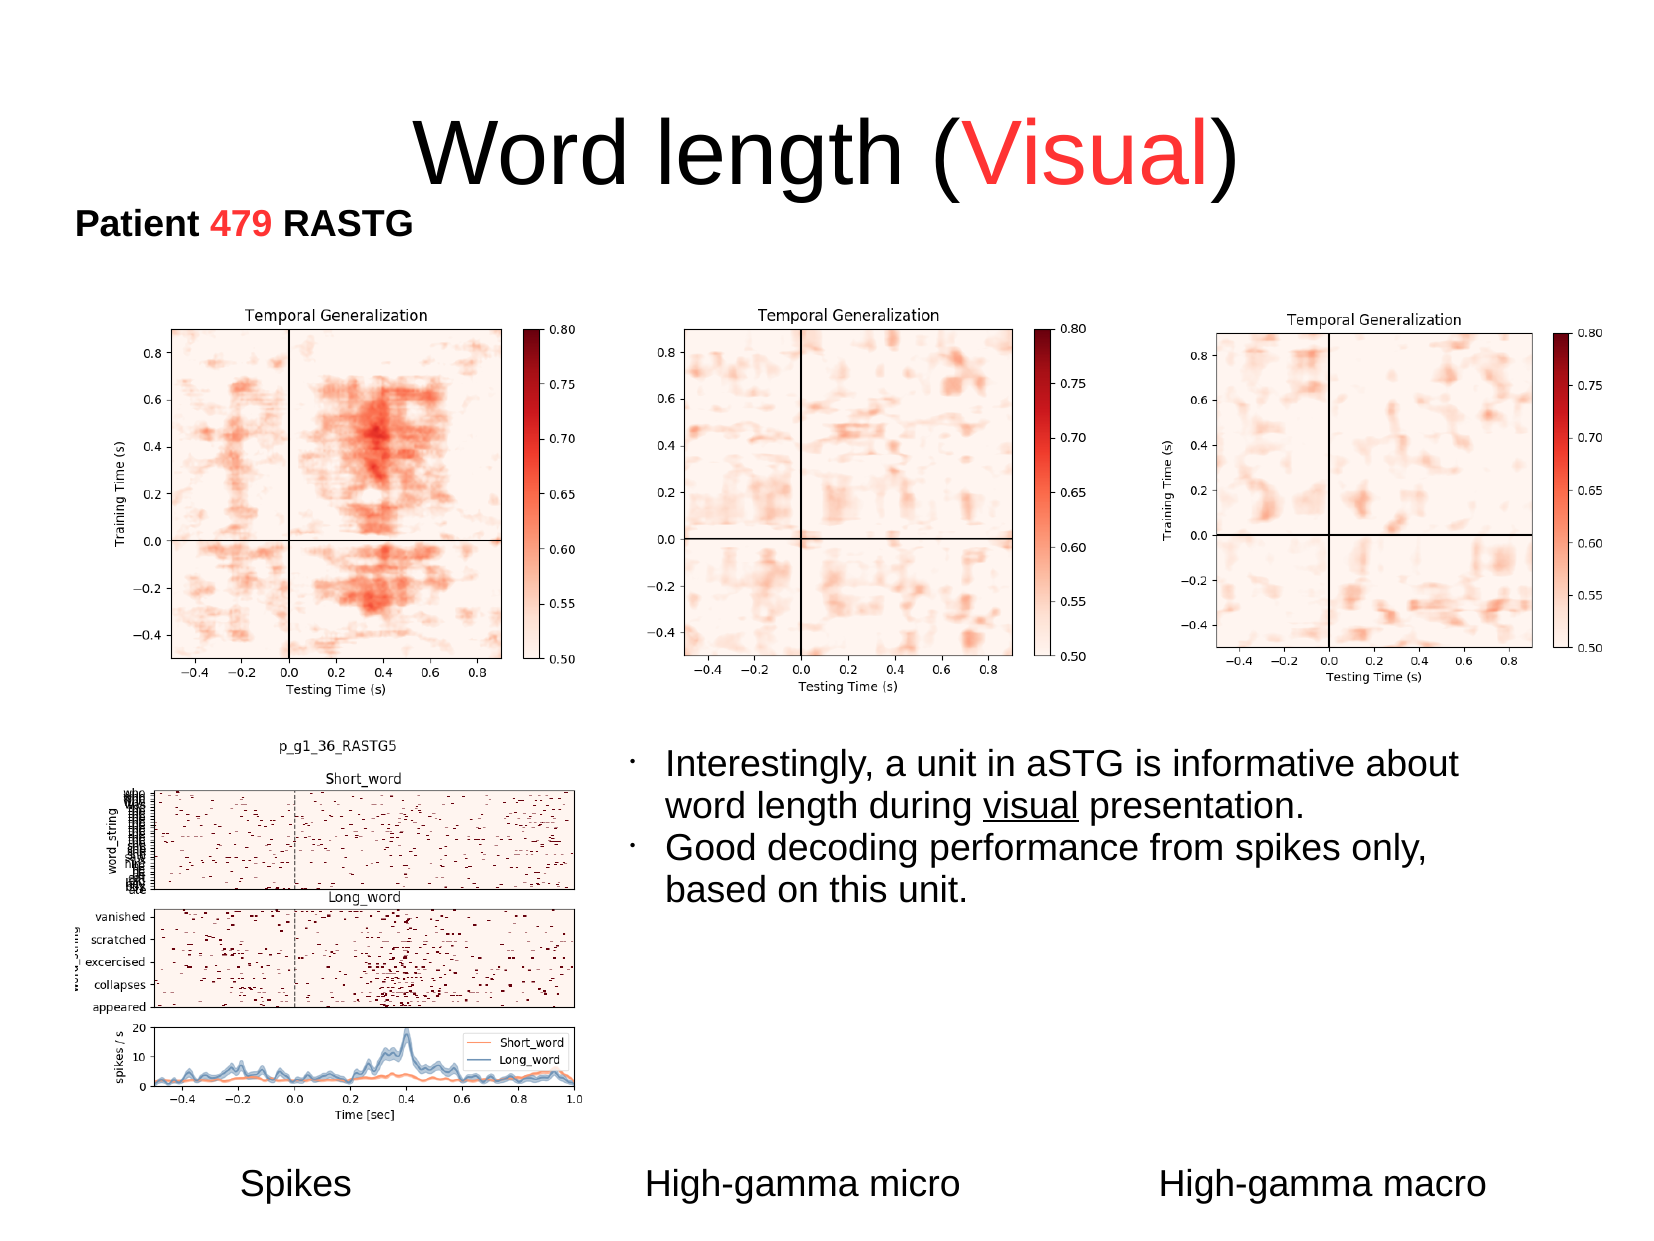

# Word length (Visual)
Patient 479 RASTG
Interestingly, a unit in aSTG is informative about word length during visual presentation.
Good decoding performance from spikes only, based on this unit.
Spikes
High-gamma micro
High-gamma macro